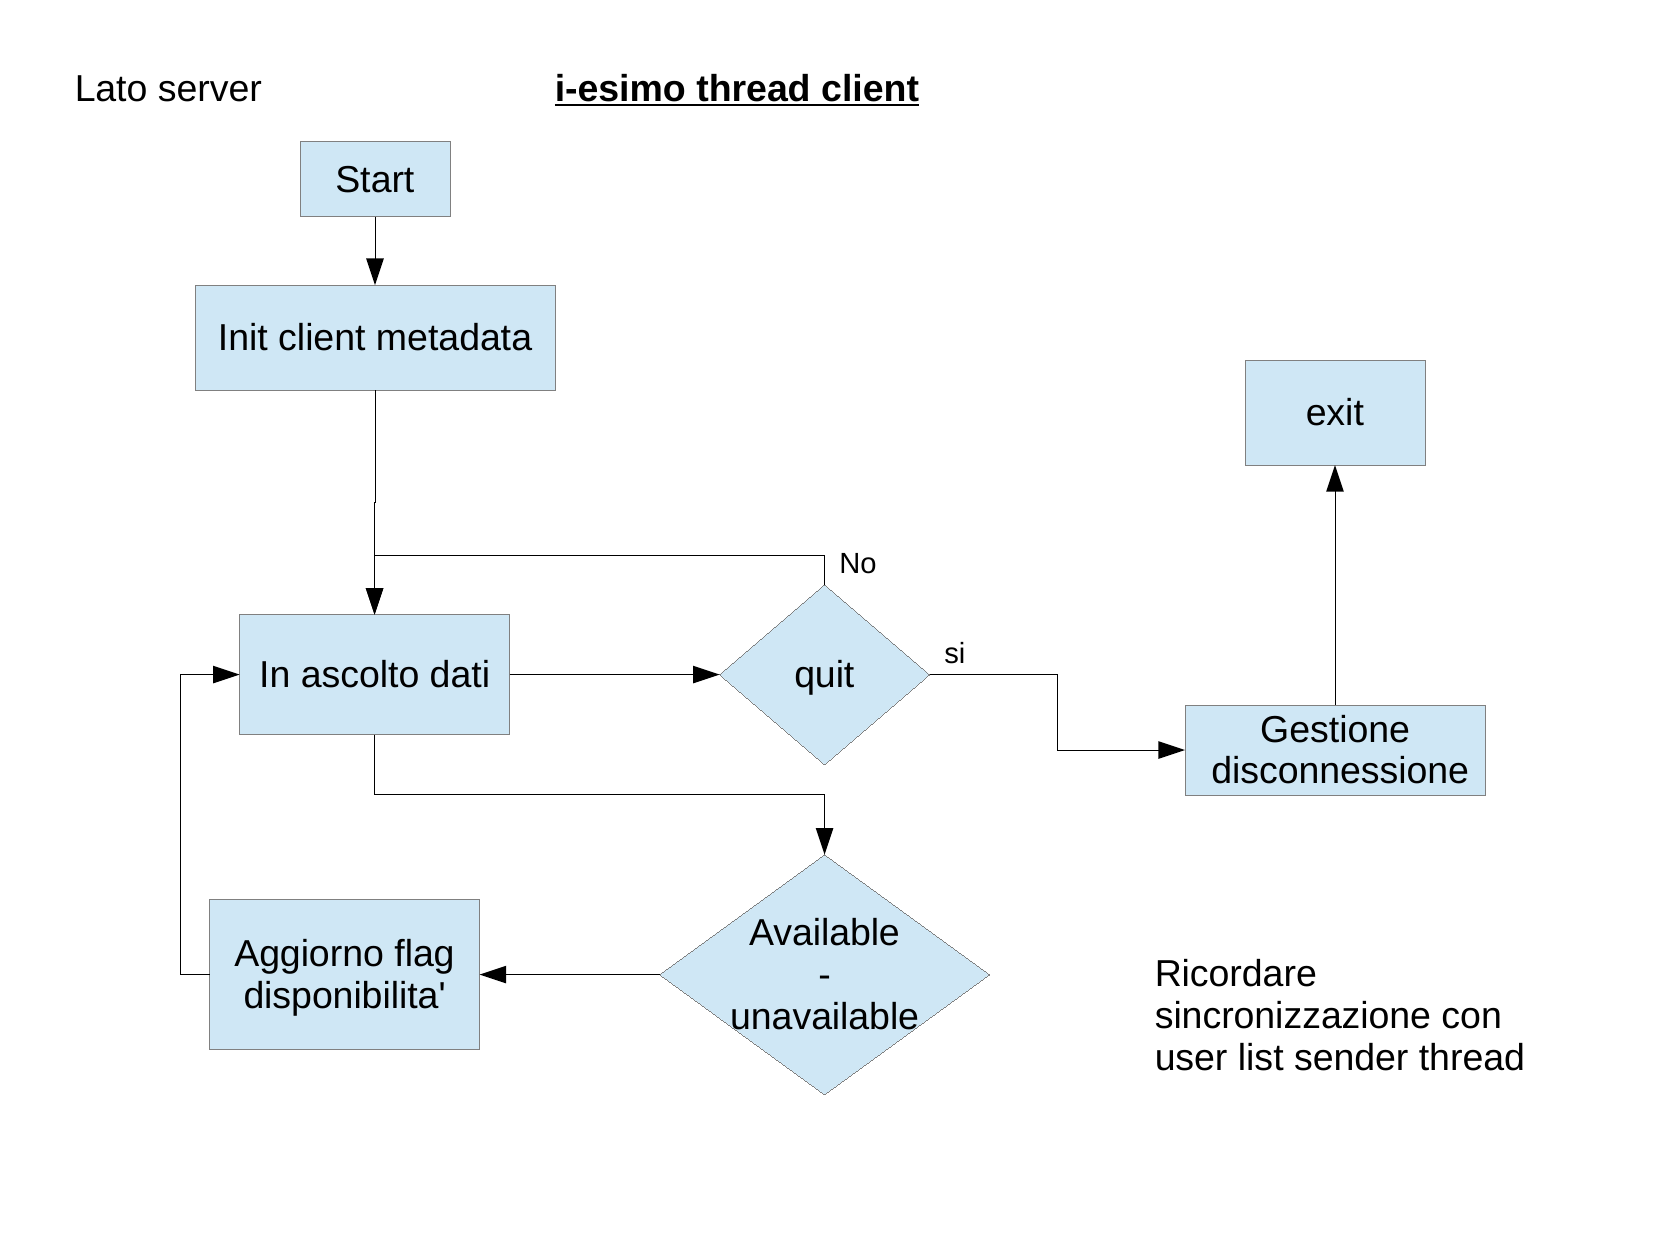

Lato server
i-esimo thread client
Start
Init client metadata
exit
No
quit
In ascolto dati
si
Gestione
 disconnessione
Available
-
unavailable
Aggiorno flag
disponibilita'
Ricordare sincronizzazione con user list sender thread